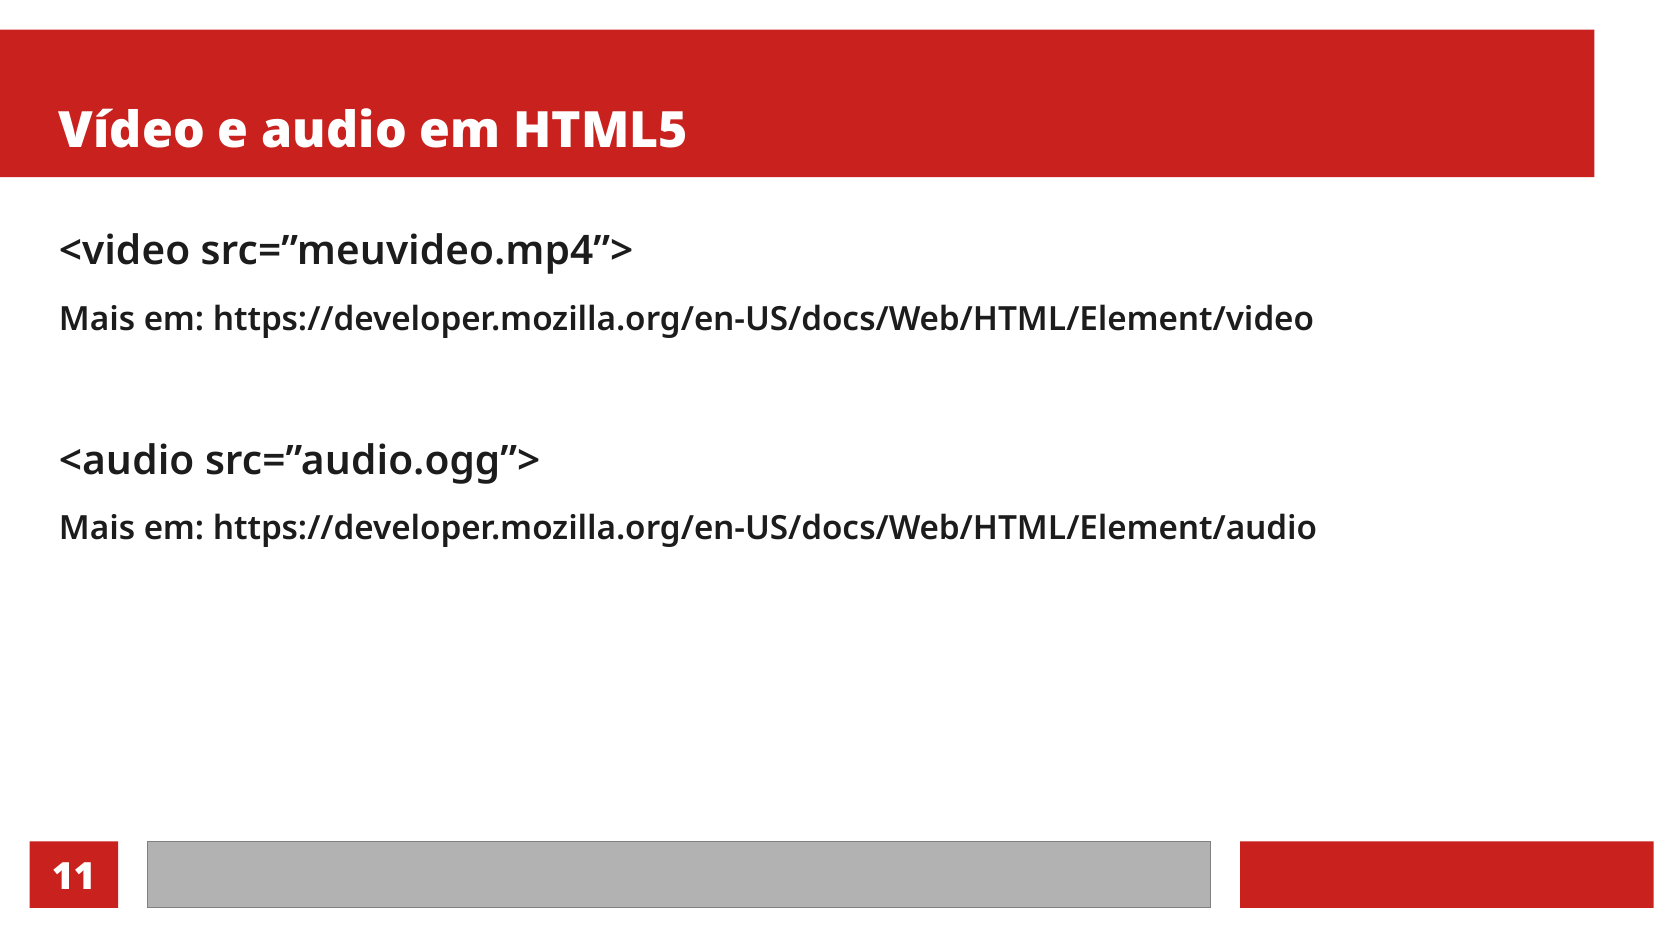

# Vídeo e audio em HTML5
<video src=”meuvideo.mp4”>
Mais em: https://developer.mozilla.org/en-US/docs/Web/HTML/Element/video
<audio src=”audio.ogg”>
Mais em: https://developer.mozilla.org/en-US/docs/Web/HTML/Element/audio
11